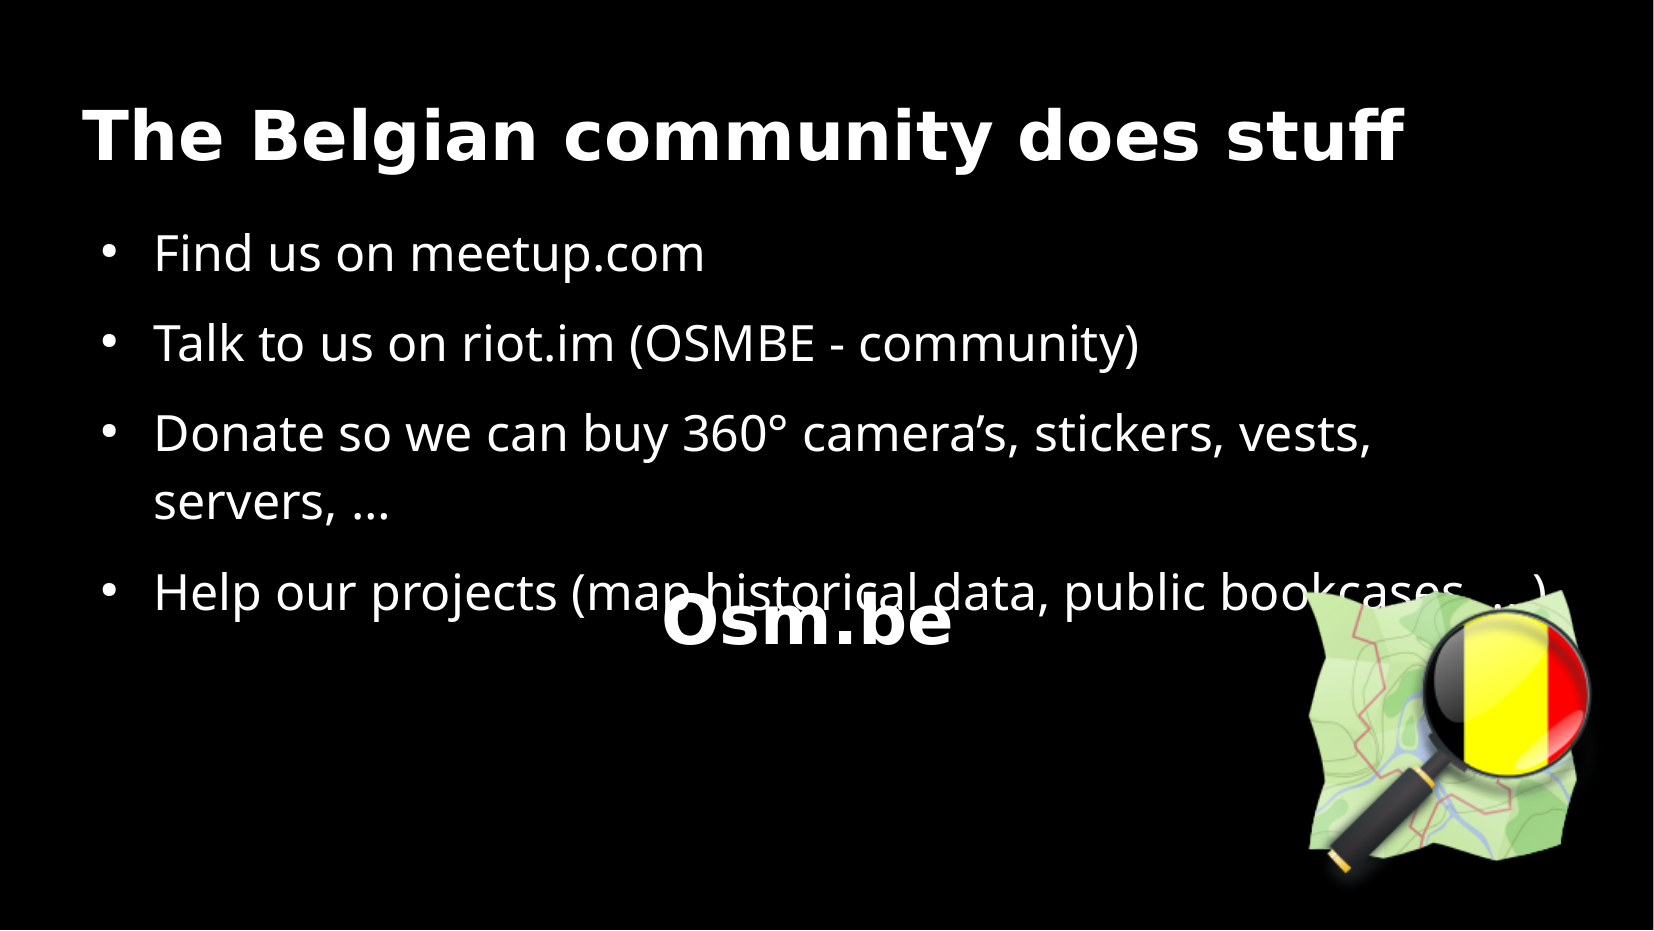

# The Belgian community does stuff
Find us on meetup.com
Talk to us on riot.im (OSMBE - community)
Donate so we can buy 360° camera’s, stickers, vests, servers, …
Help our projects (map historical data, public bookcases, ...)
Osm.be